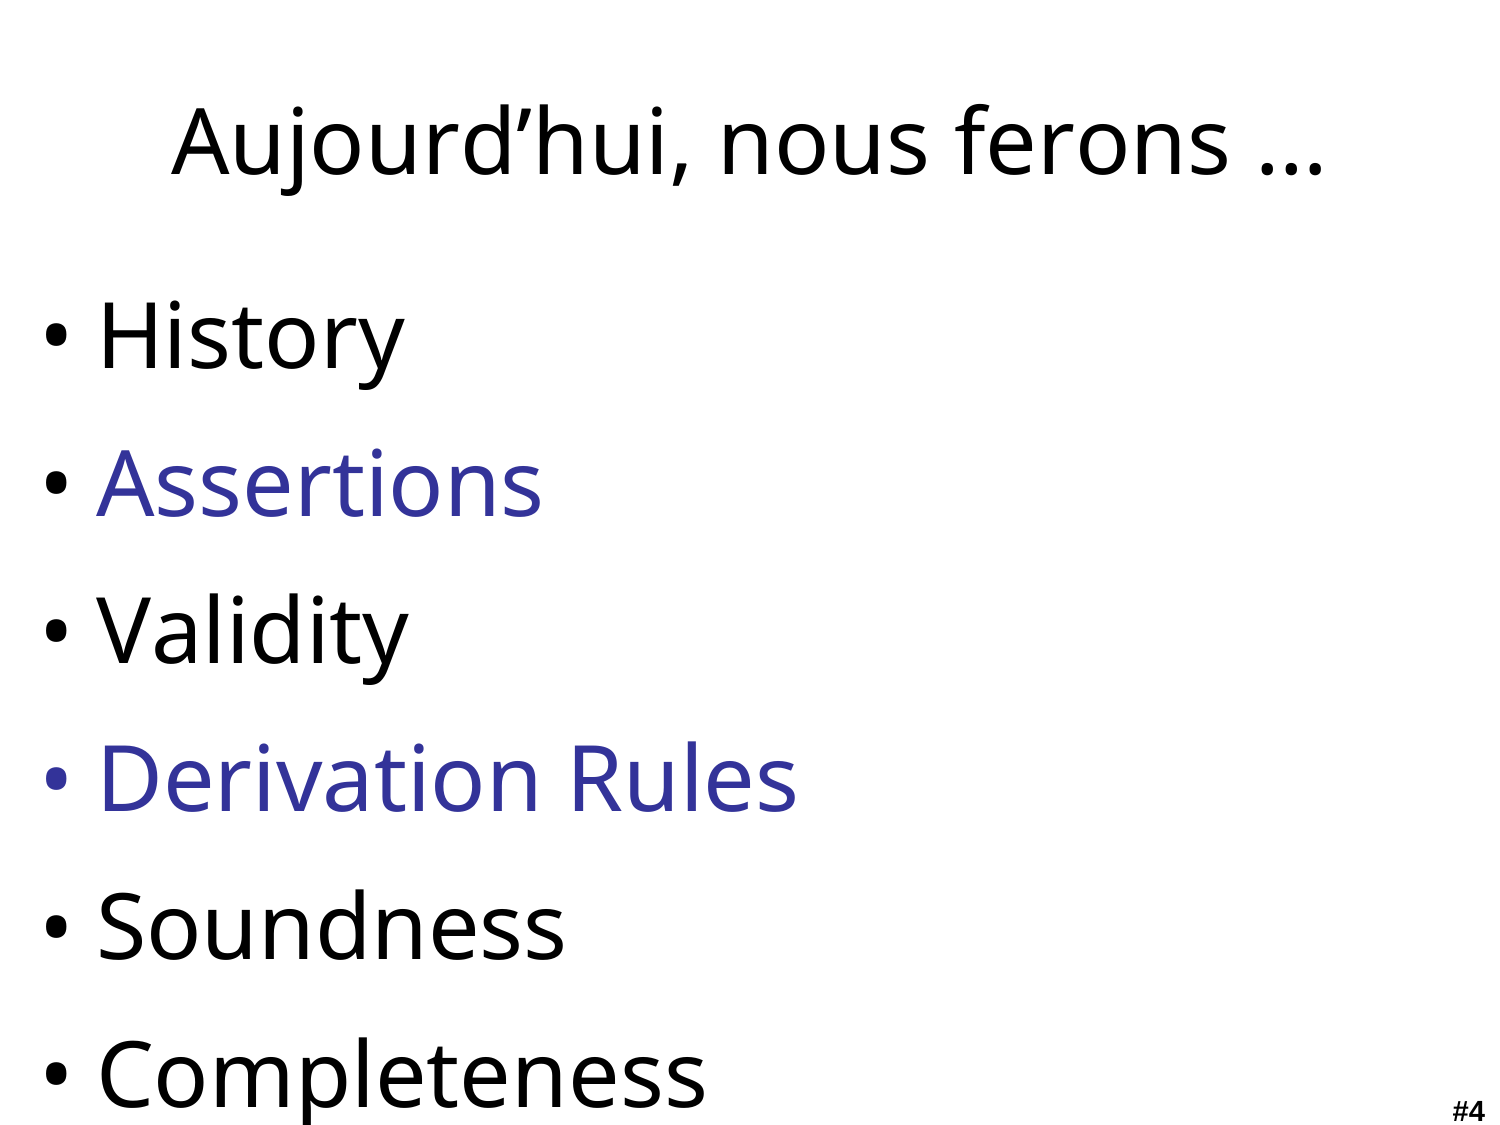

# Aujourd’hui, nous ferons …
History
Assertions
Validity
Derivation Rules
Soundness
Completeness
4